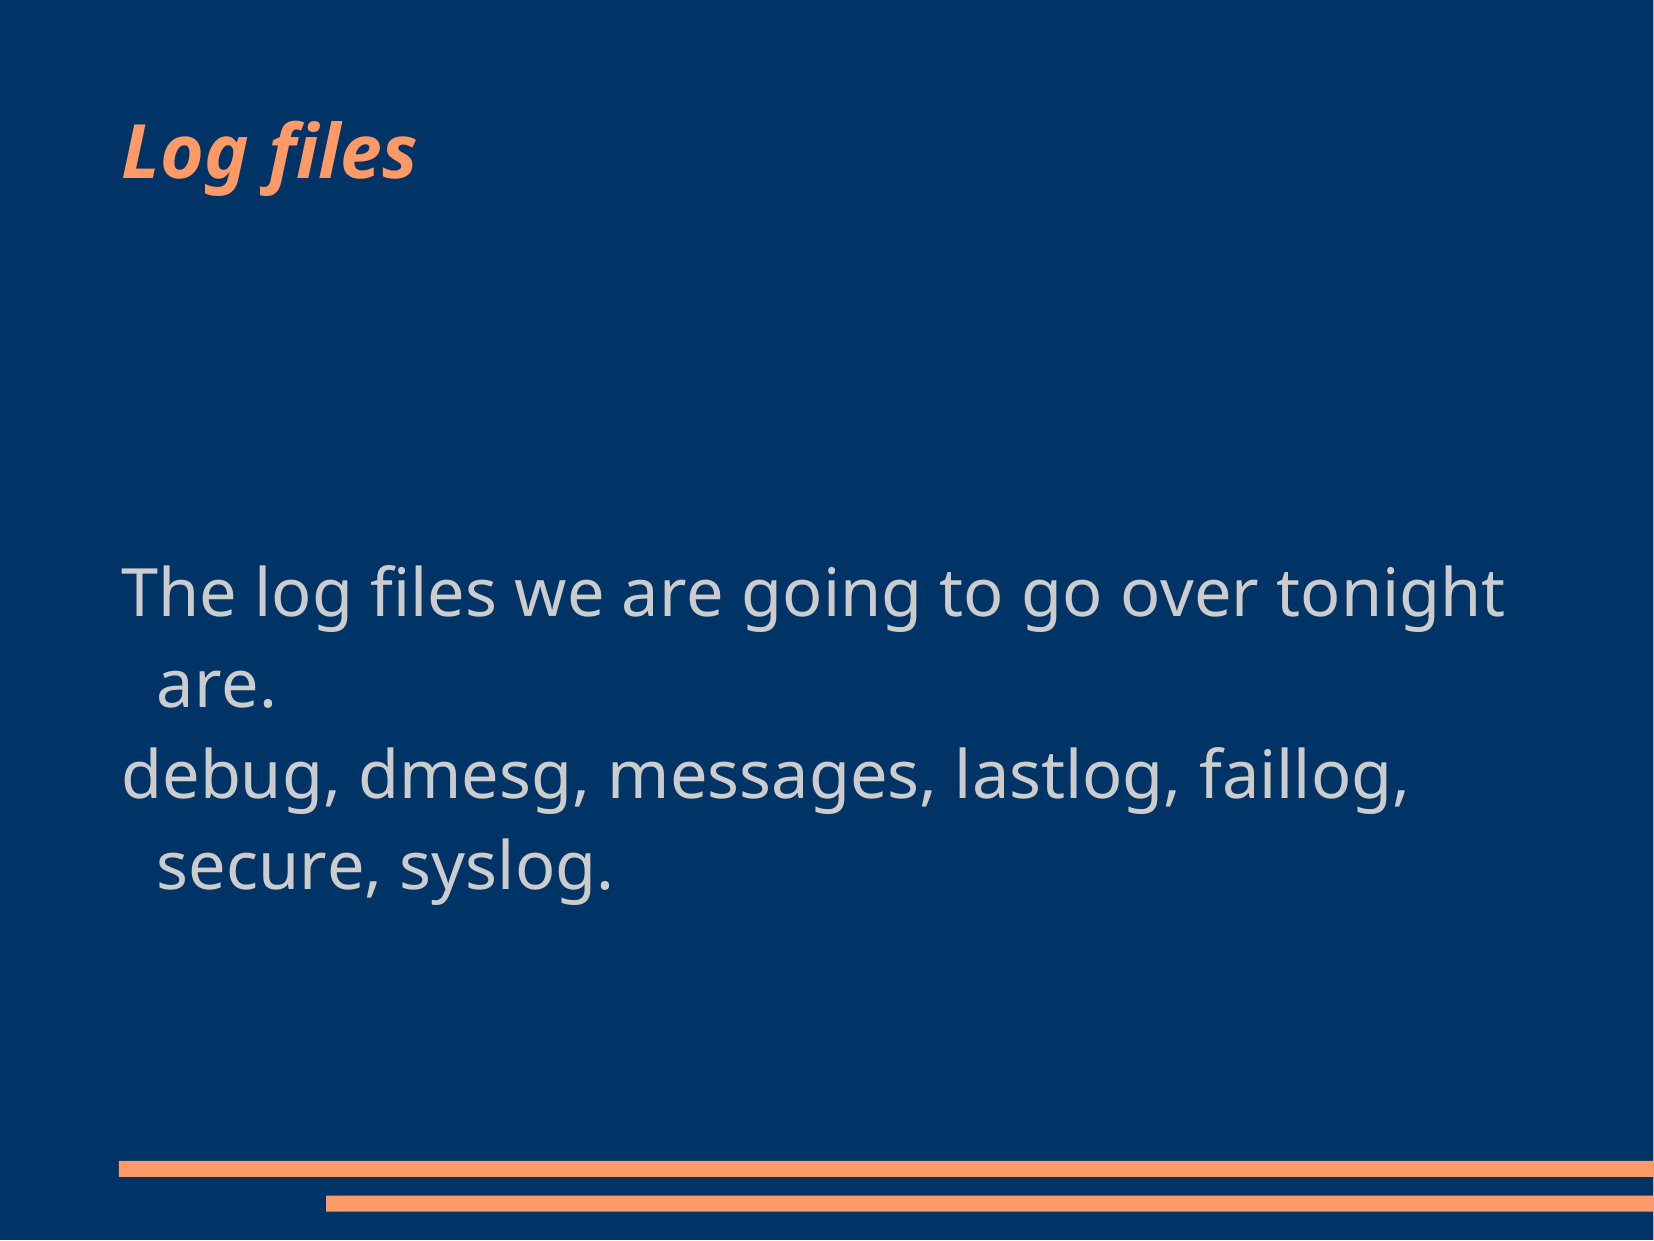

# Log files
The log files we are going to go over tonight are.
debug, dmesg, messages, lastlog, faillog, secure, syslog.